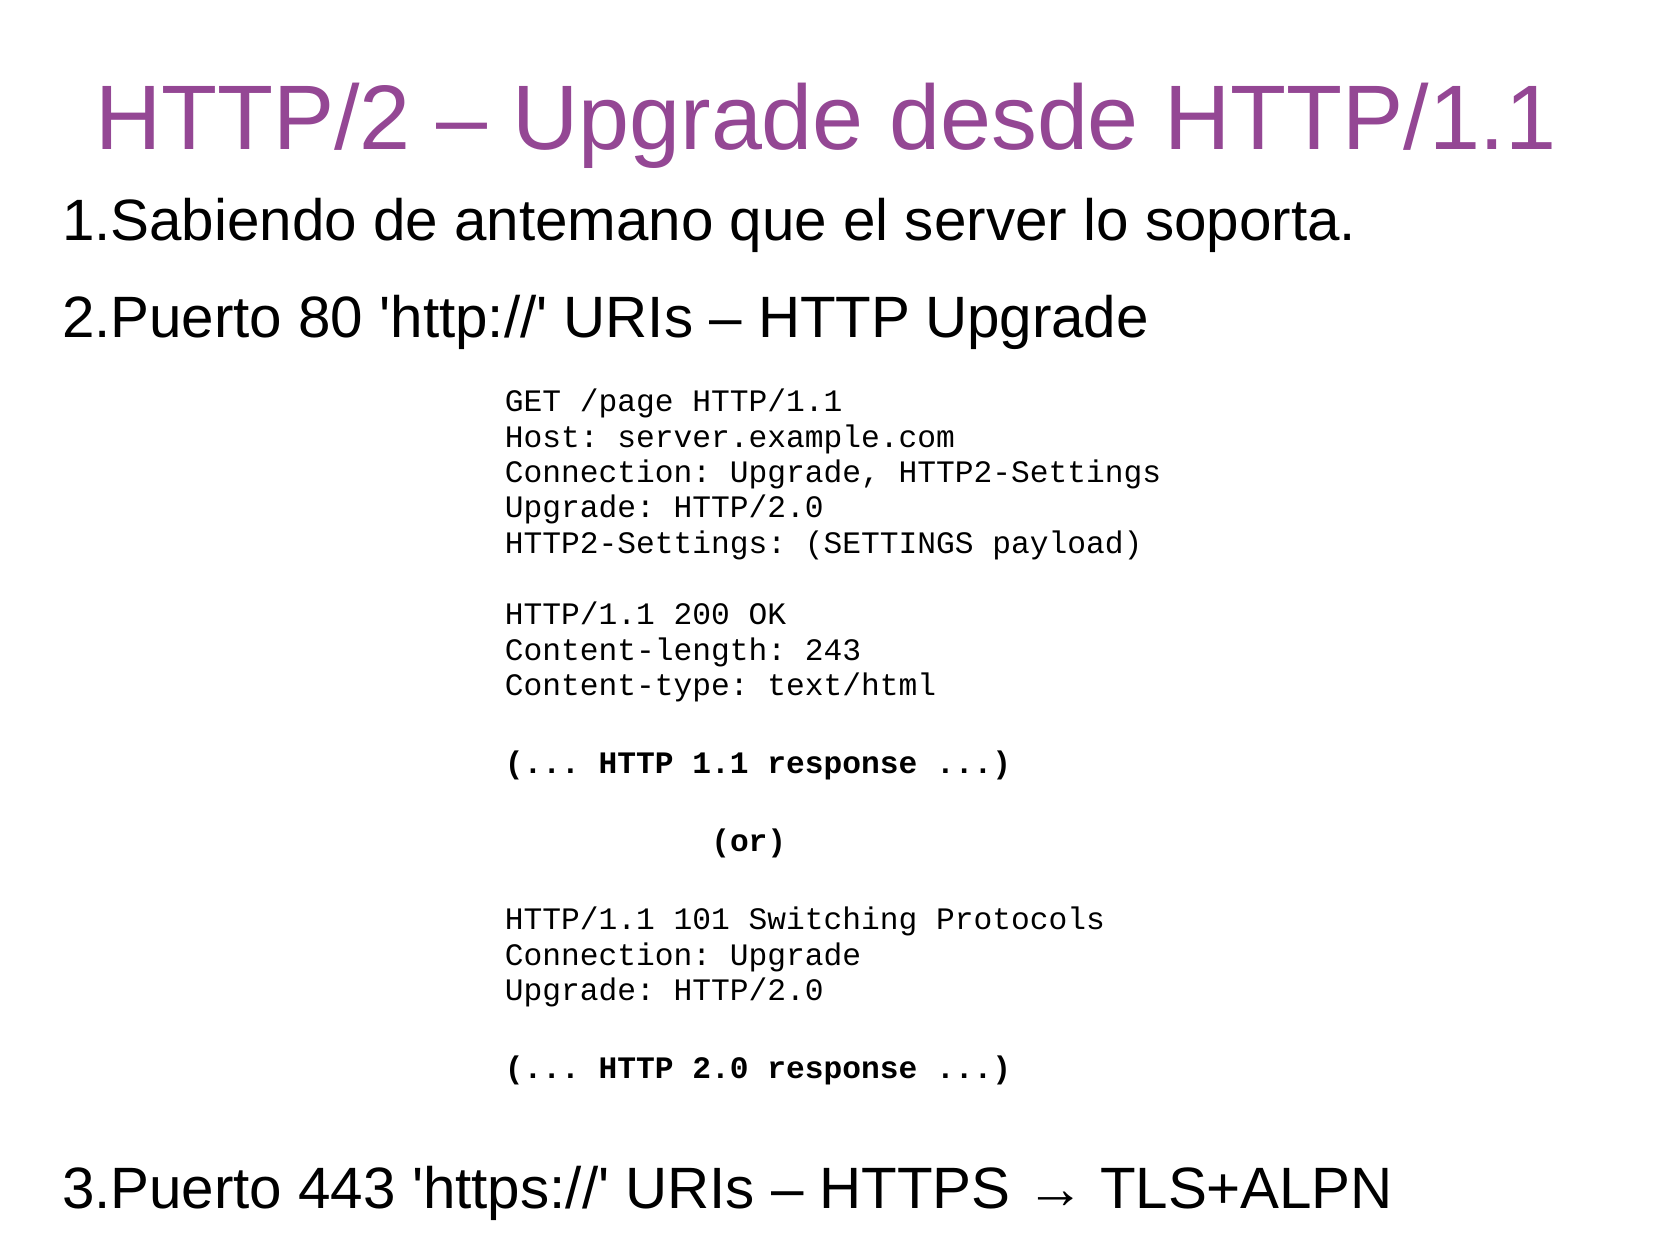

# HTTP/2 – Upgrade desde HTTP/1.1
Sabiendo de antemano que el server lo soporta.
Puerto 80 'http://' URIs – HTTP Upgrade
						GET /page HTTP/1.1
						Host: server.example.com
						Connection: Upgrade, HTTP2-Settings
						Upgrade: HTTP/2.0
						HTTP2-Settings: (SETTINGS payload)
						HTTP/1.1 200 OK
						Content-length: 243
						Content-type: text/html
						(... HTTP 1.1 response ...)
						 (or)
						HTTP/1.1 101 Switching Protocols
						Connection: Upgrade
						Upgrade: HTTP/2.0
						(... HTTP 2.0 response ...)
Puerto 443 'https://' URIs – HTTPS → TLS+ALPN